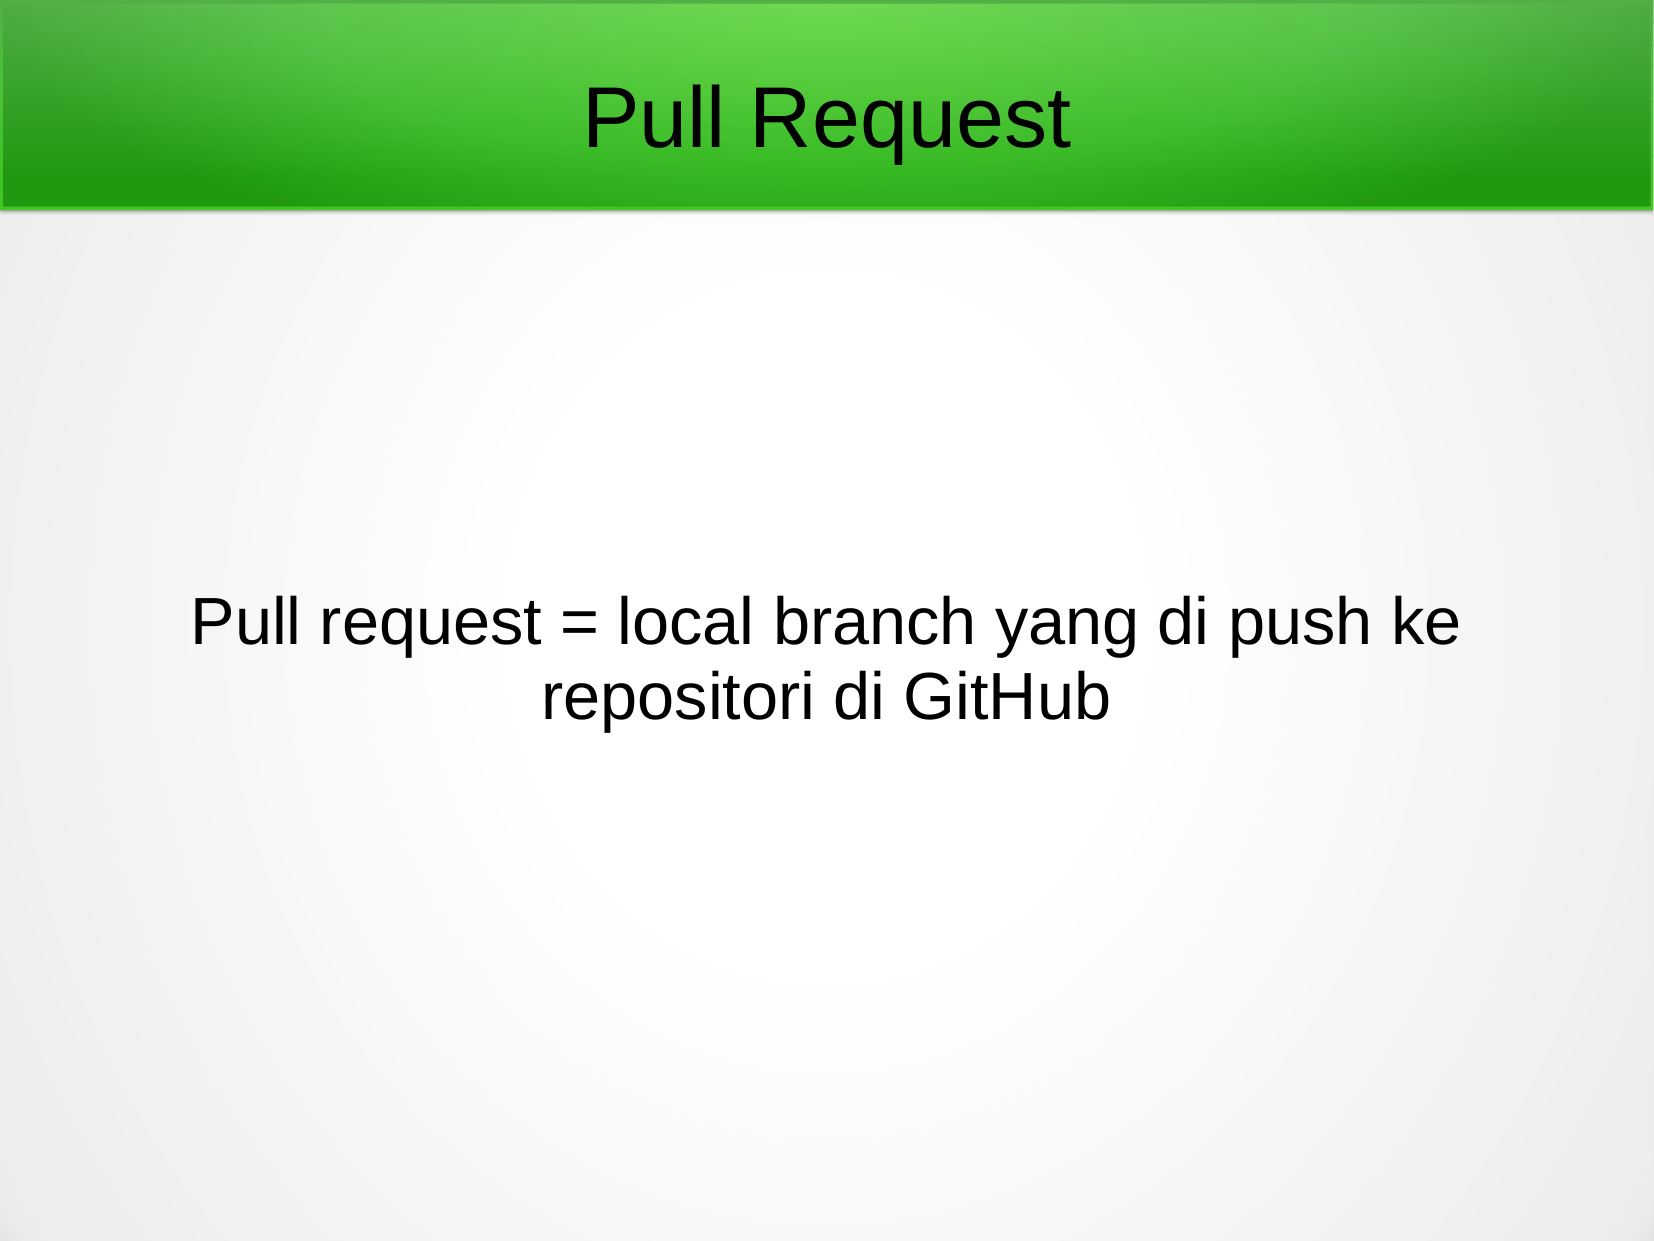

# Pull Request
Pull request = local branch yang di push ke repositori di GitHub